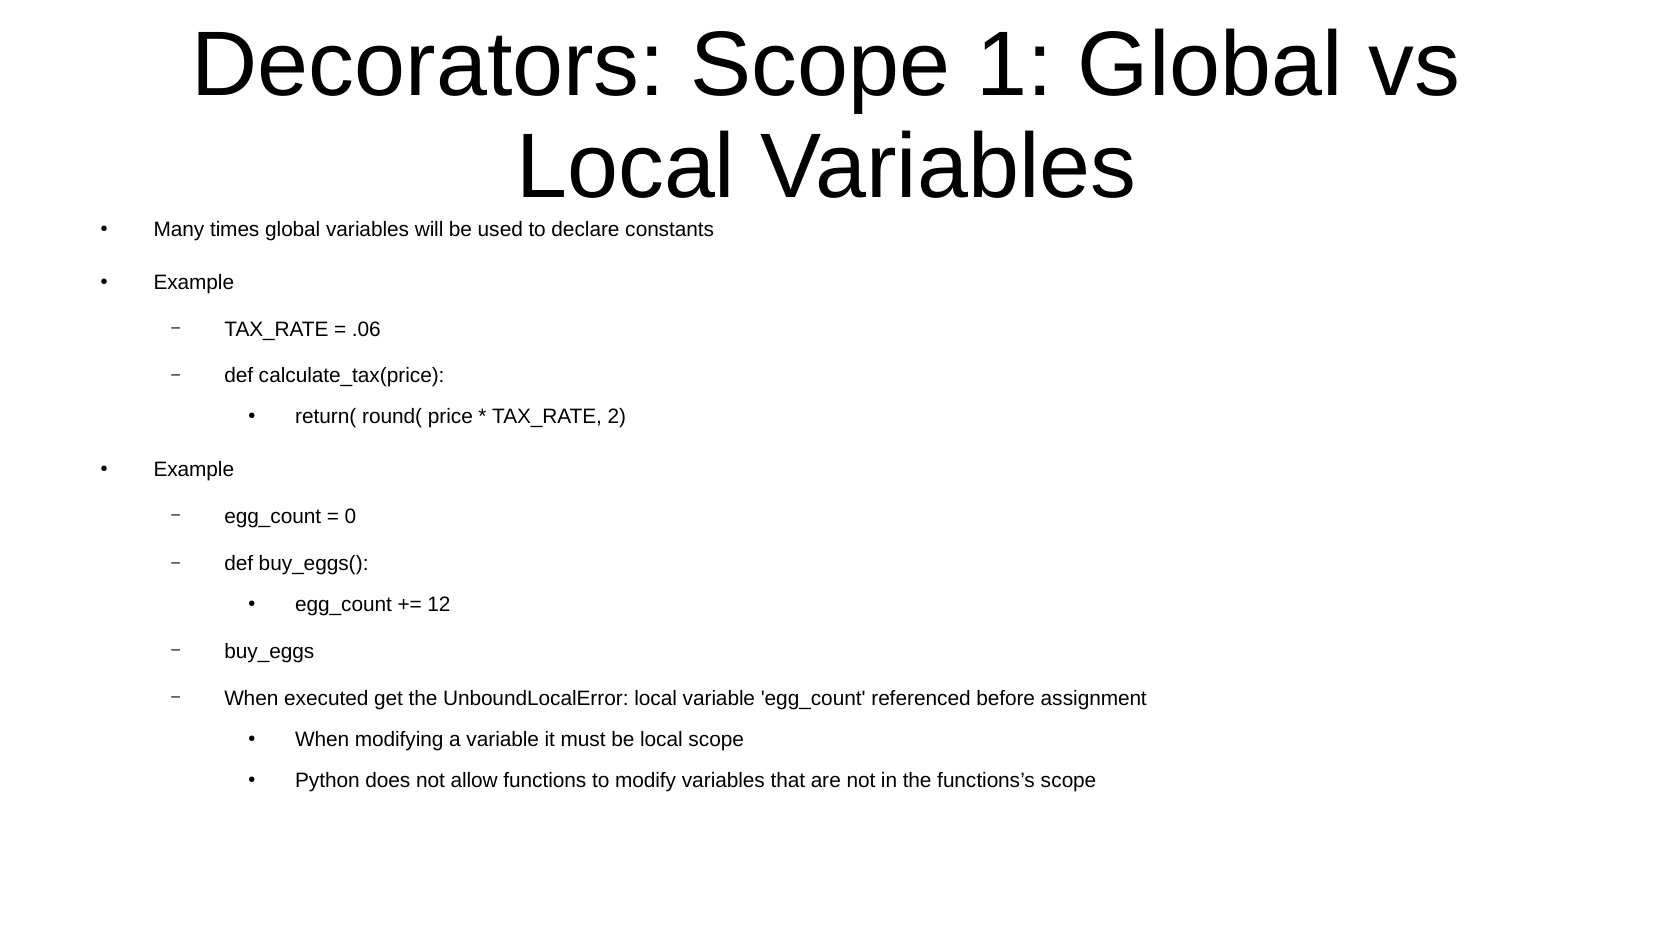

# Decorators: Scope 1: Global vs Local Variables
Many times global variables will be used to declare constants
Example
TAX_RATE = .06
def calculate_tax(price):
return( round( price * TAX_RATE, 2)
Example
egg_count = 0
def buy_eggs():
egg_count += 12
buy_eggs
When executed get the UnboundLocalError: local variable 'egg_count' referenced before assignment
When modifying a variable it must be local scope
Python does not allow functions to modify variables that are not in the functions’s scope